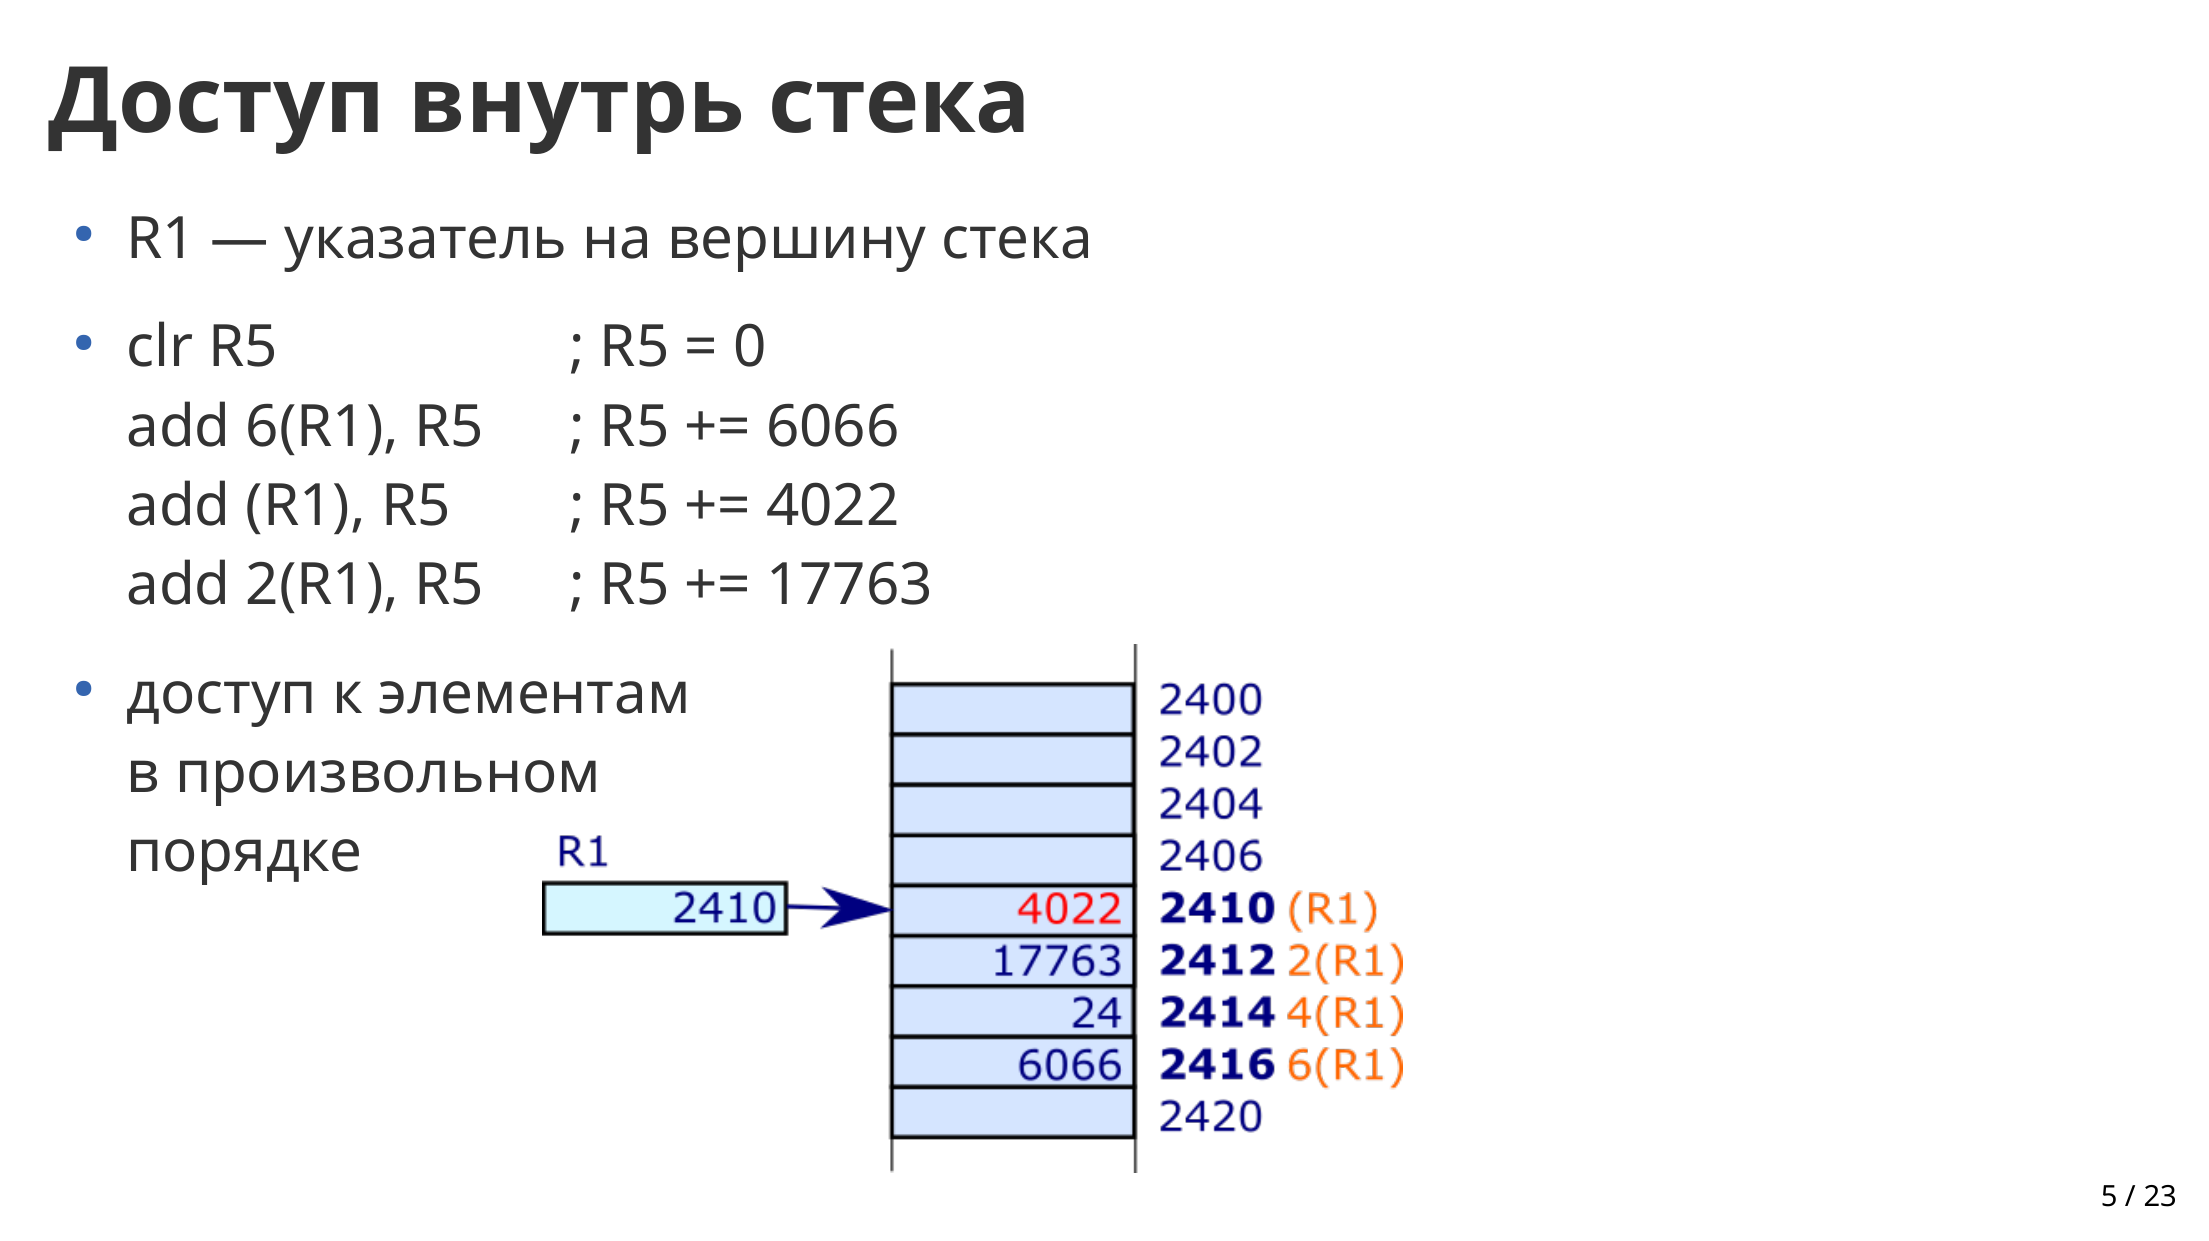

# Доступ внутрь стека
R1 — указатель на вершину стека
clr R5				; R5 = 0
add 6(R1), R5		; R5 += 6066
add (R1), R5		; R5 += 4022
add 2(R1), R5		; R5 += 17763
доступ к элементам
в произвольном
порядке
5